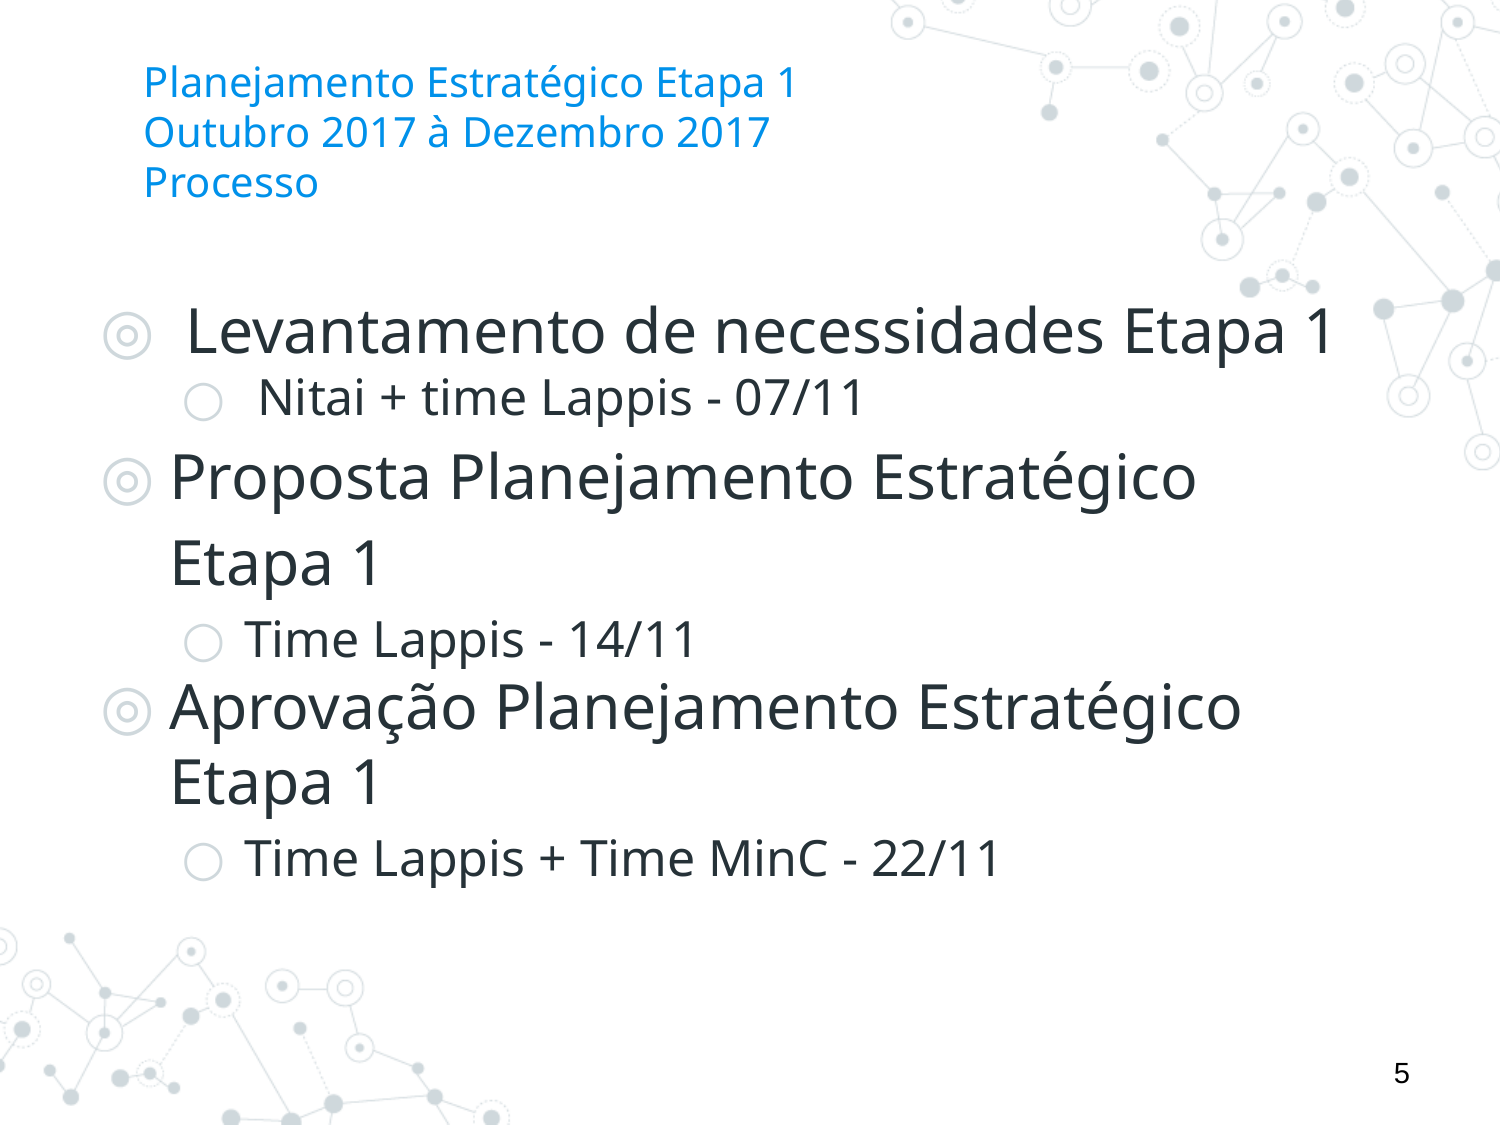

# Planejamento Estratégico Etapa 1 Outubro 2017 à Dezembro 2017 Processo
 Levantamento de necessidades Etapa 1
 Nitai + time Lappis - 07/11
Proposta Planejamento Estratégico Etapa 1
Time Lappis - 14/11
Aprovação Planejamento Estratégico Etapa 1
Time Lappis + Time MinC - 22/11